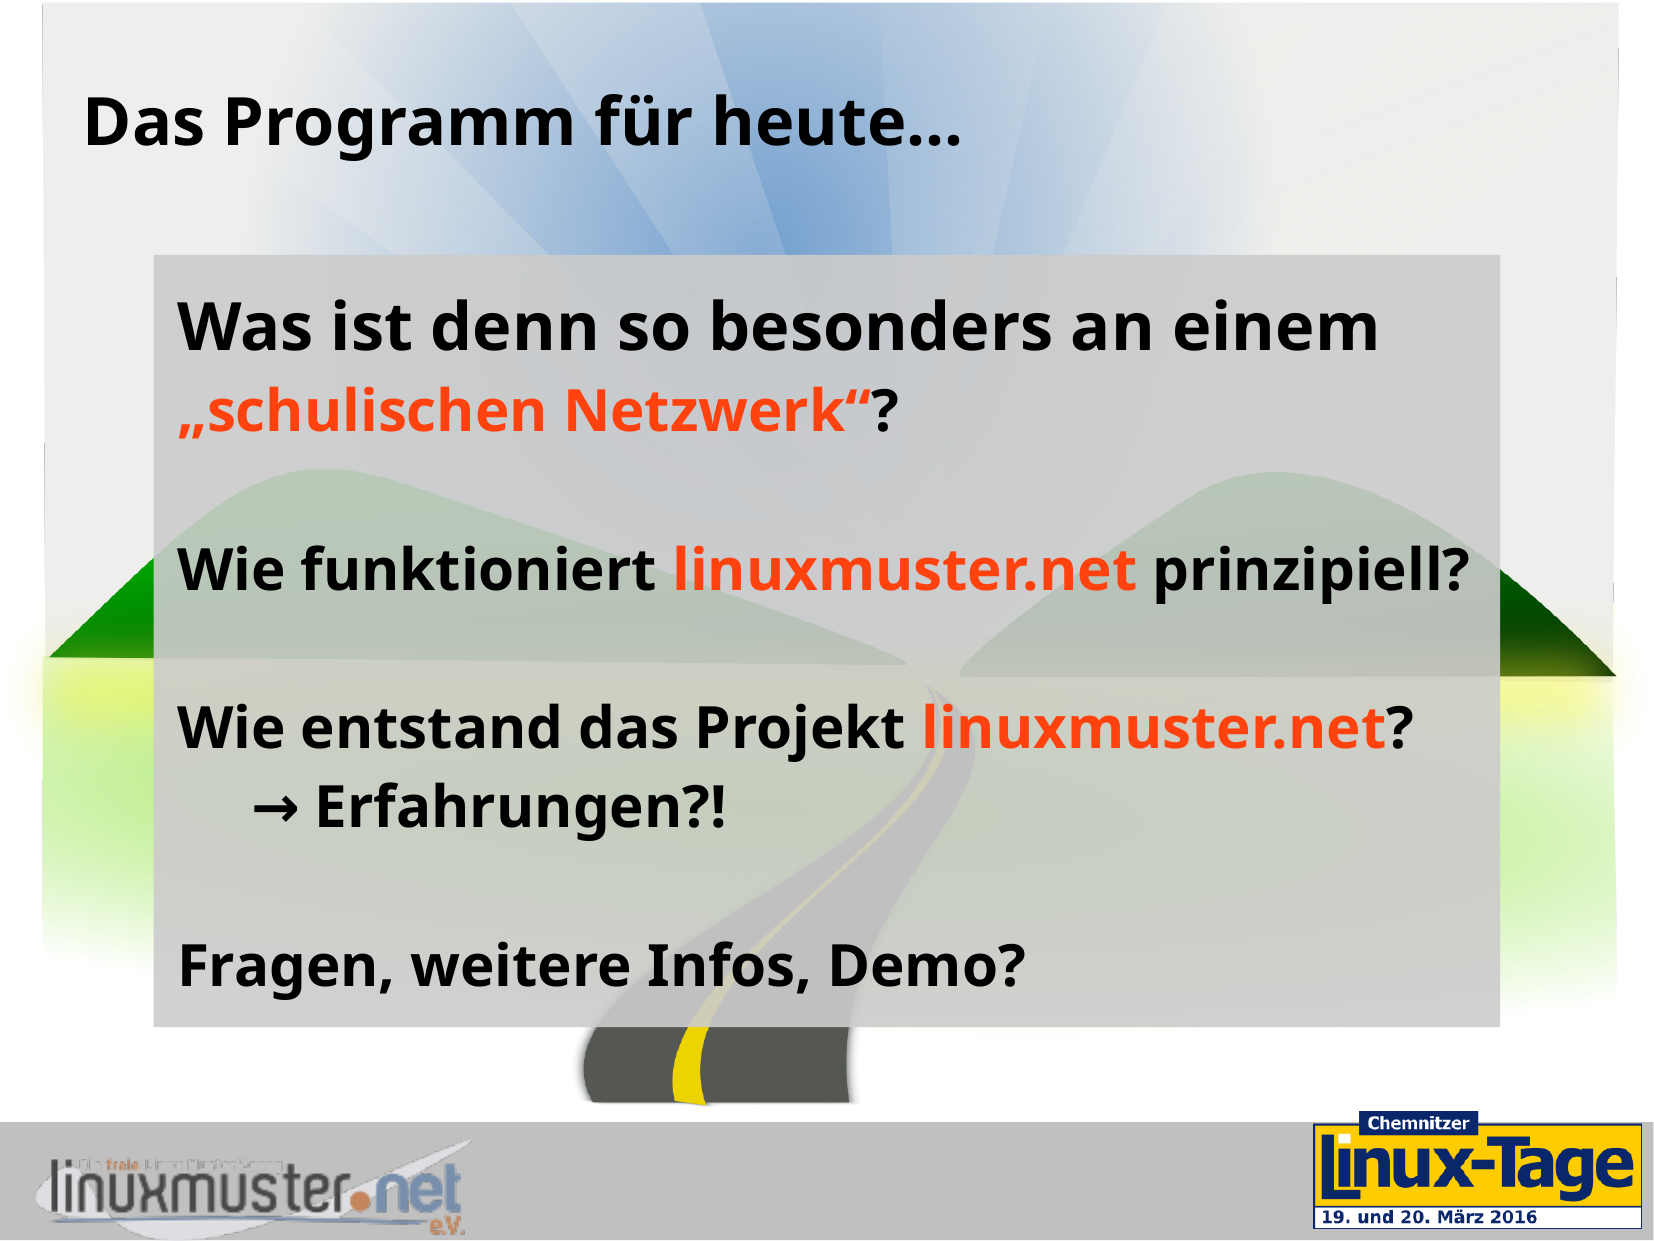

Das Programm für heute...
# Was ist denn so besonders an einem „schulischen Netzwerk“? Wie funktioniert linuxmuster.net prinzipiell? Wie entstand das Projekt linuxmuster.net? → Erfahrungen?! Fragen, weitere Infos, Demo?